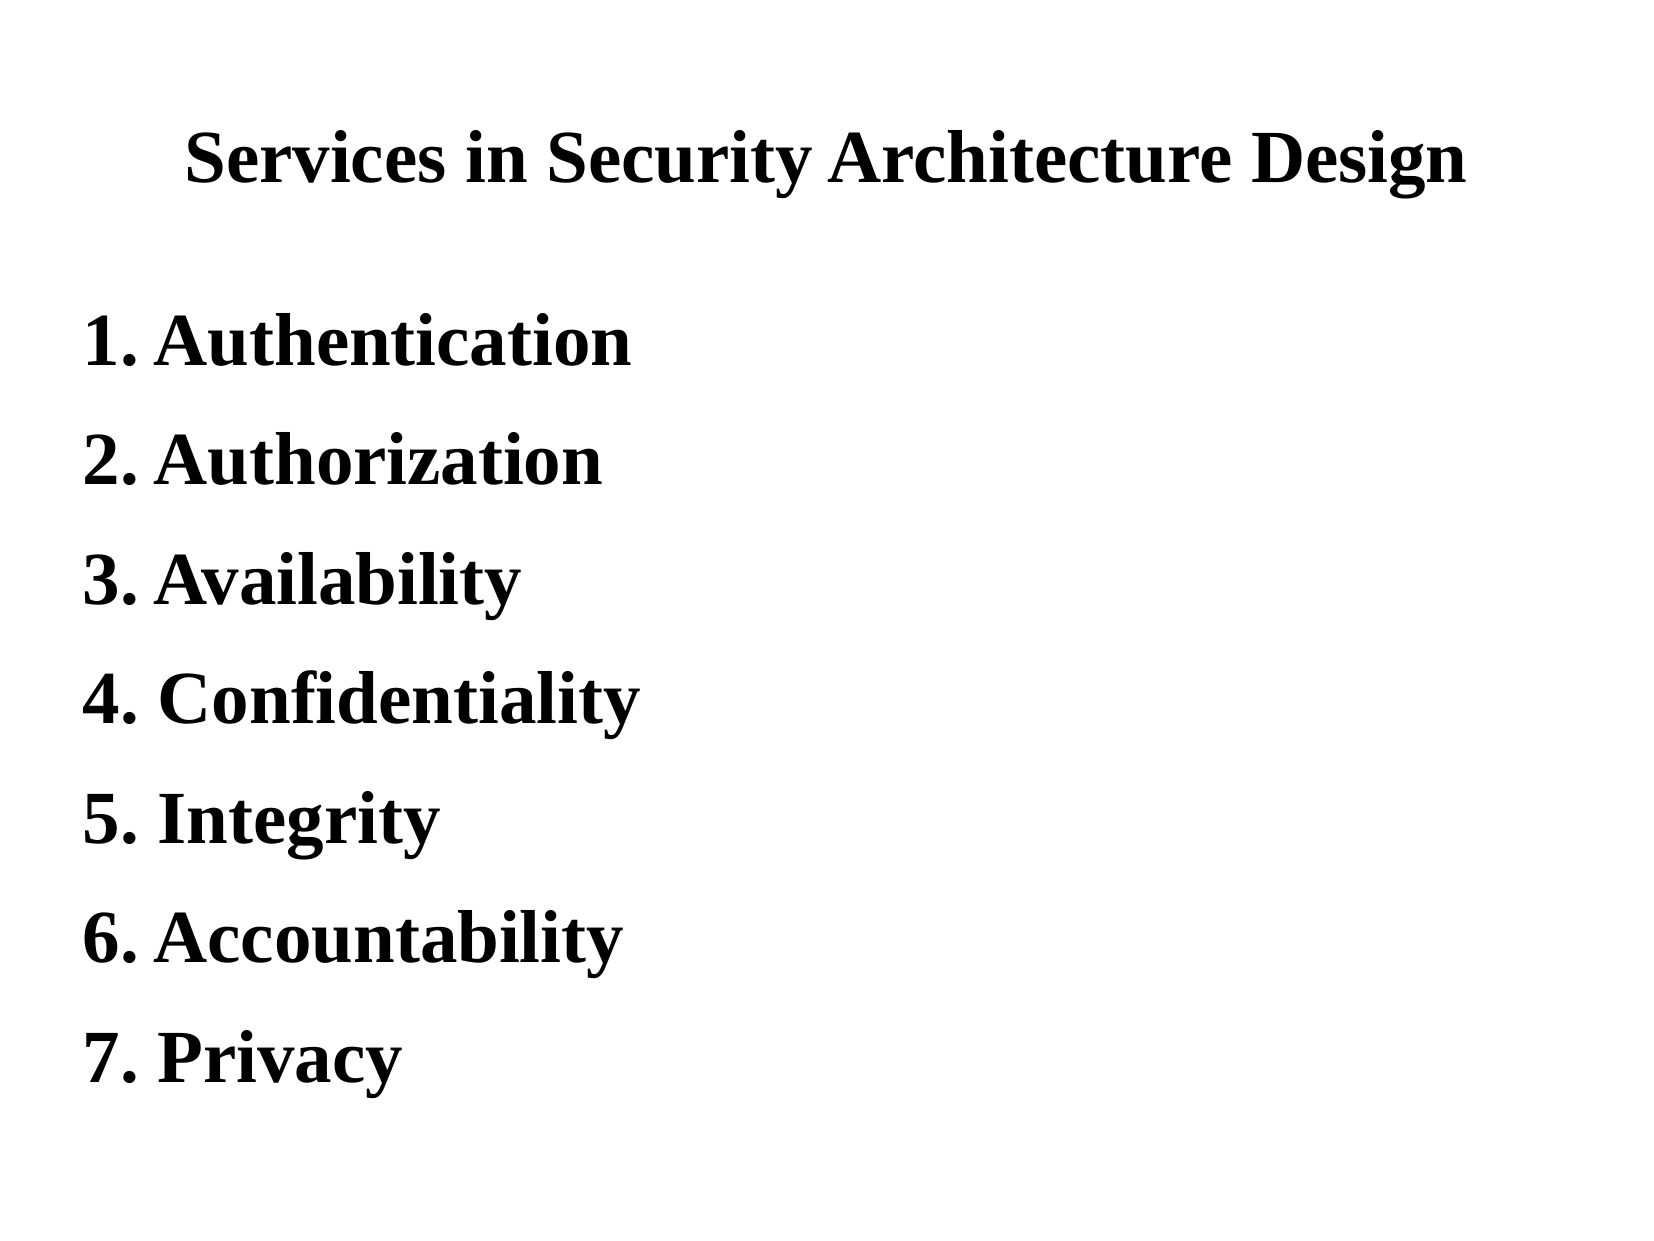

# Services in Security Architecture Design
1. Authentication
2. Authorization
3. Availability
4. Confidentiality
5. Integrity
6. Accountability
7. Privacy